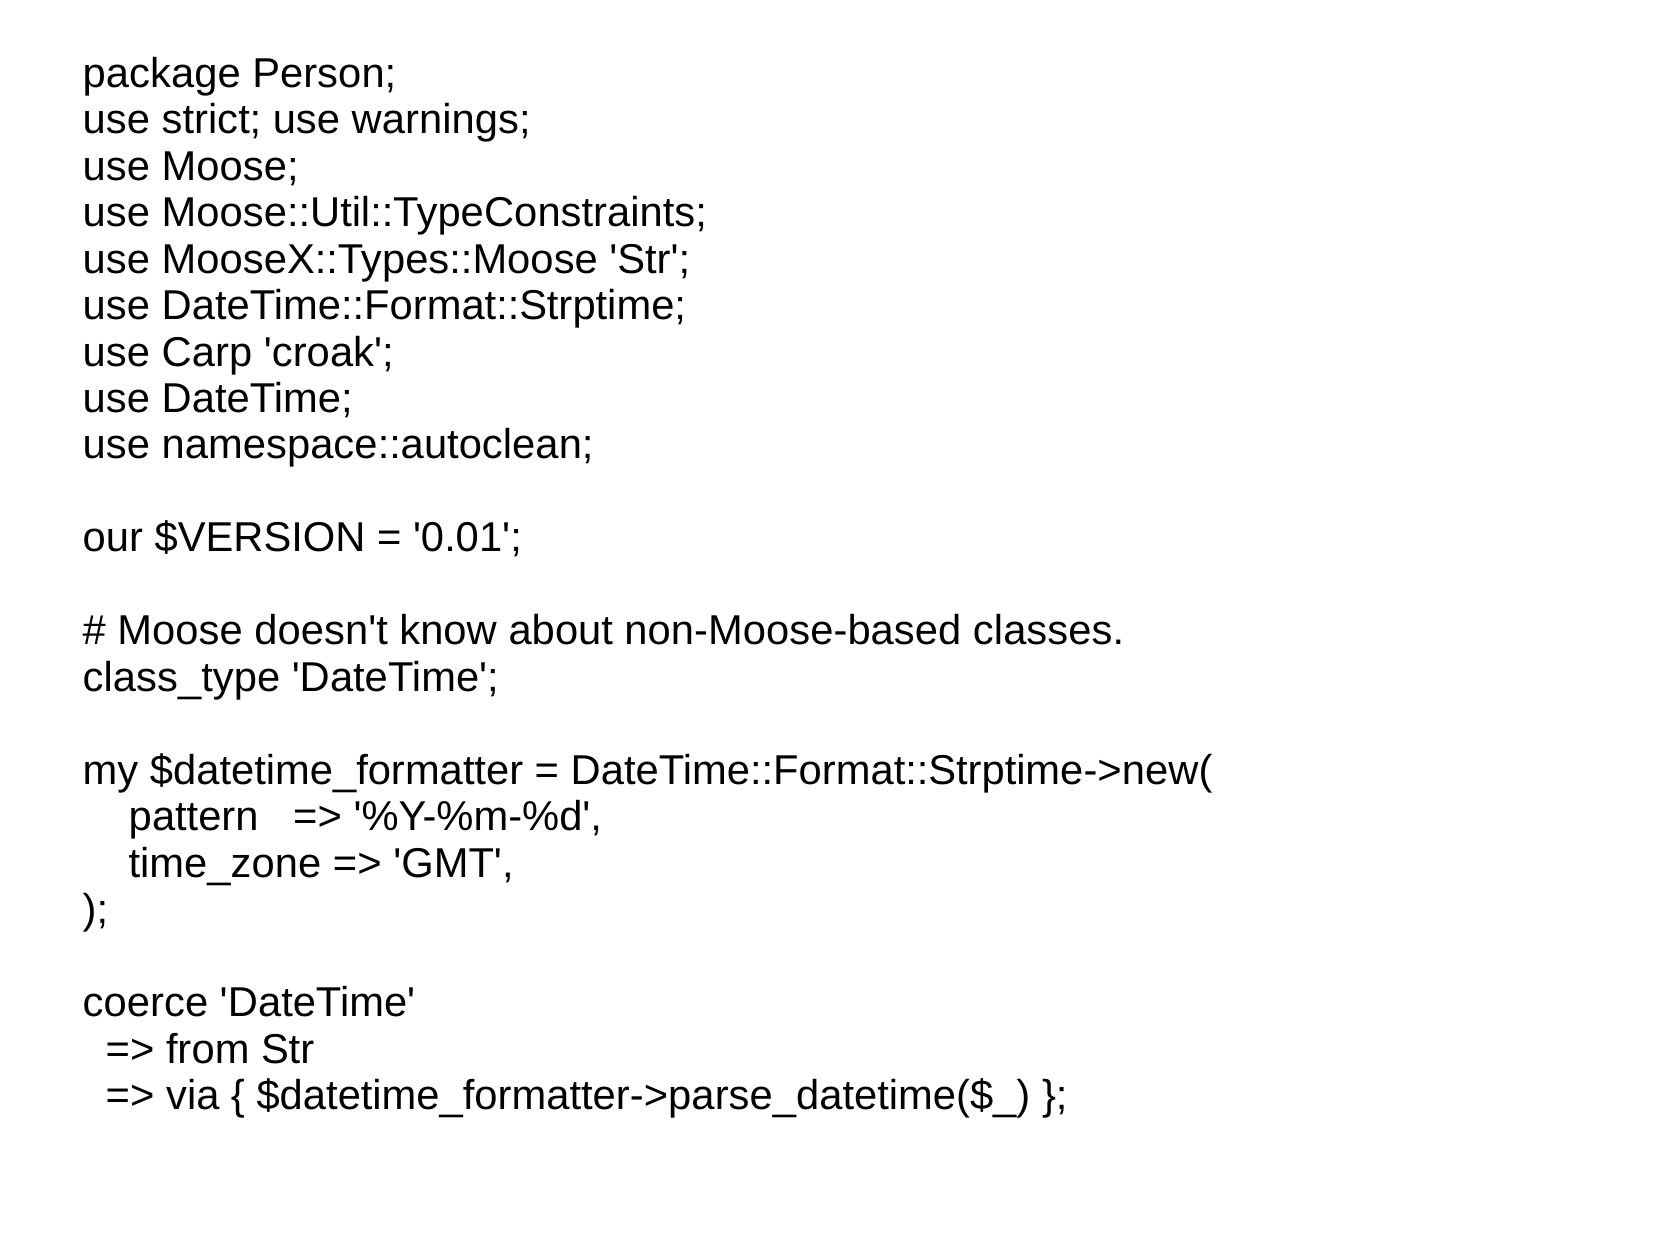

# package Person;
use strict; use warnings;
use Moose;
use Moose::Util::TypeConstraints;
use MooseX::Types::Moose 'Str';
use DateTime::Format::Strptime;
use Carp 'croak';
use DateTime;
use namespace::autoclean;
our $VERSION = '0.01';
# Moose doesn't know about non-Moose-based classes.
class_type 'DateTime';
my $datetime_formatter = DateTime::Format::Strptime->new(
 pattern => '%Y-%m-%d',
 time_zone => 'GMT',
);
coerce 'DateTime'
 => from Str
 => via { $datetime_formatter->parse_datetime($_) };